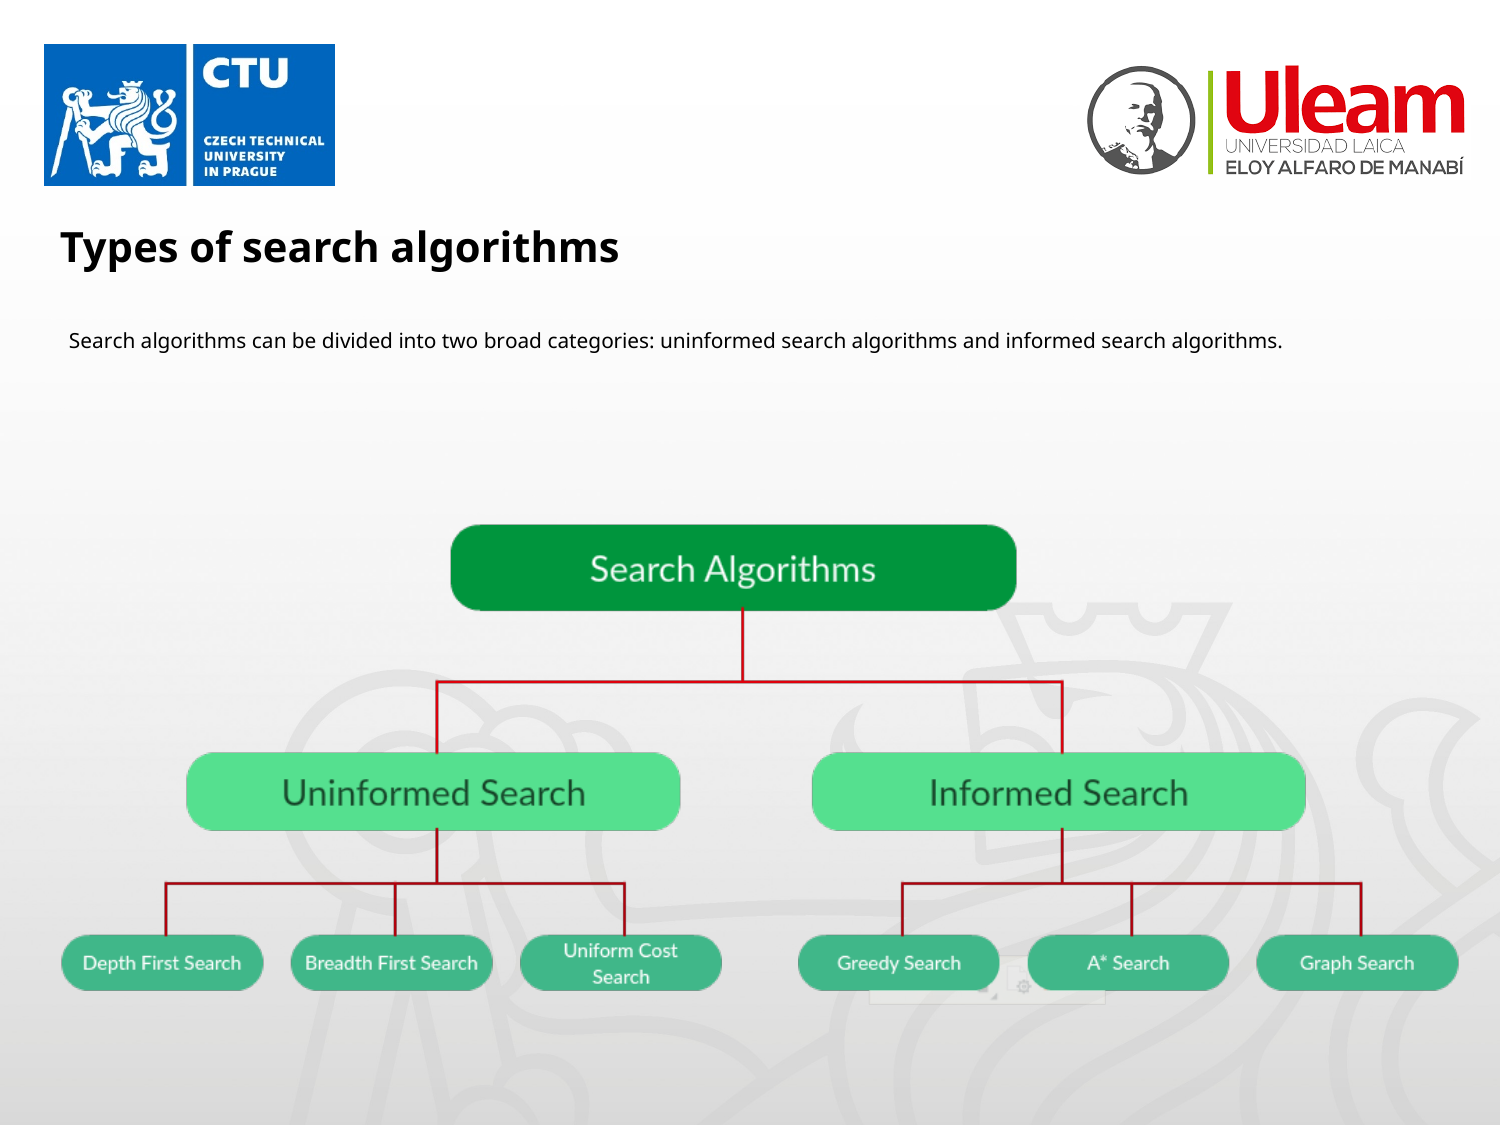

# Types of search algorithms
Search algorithms can be divided into two broad categories: uninformed search algorithms and informed search algorithms.